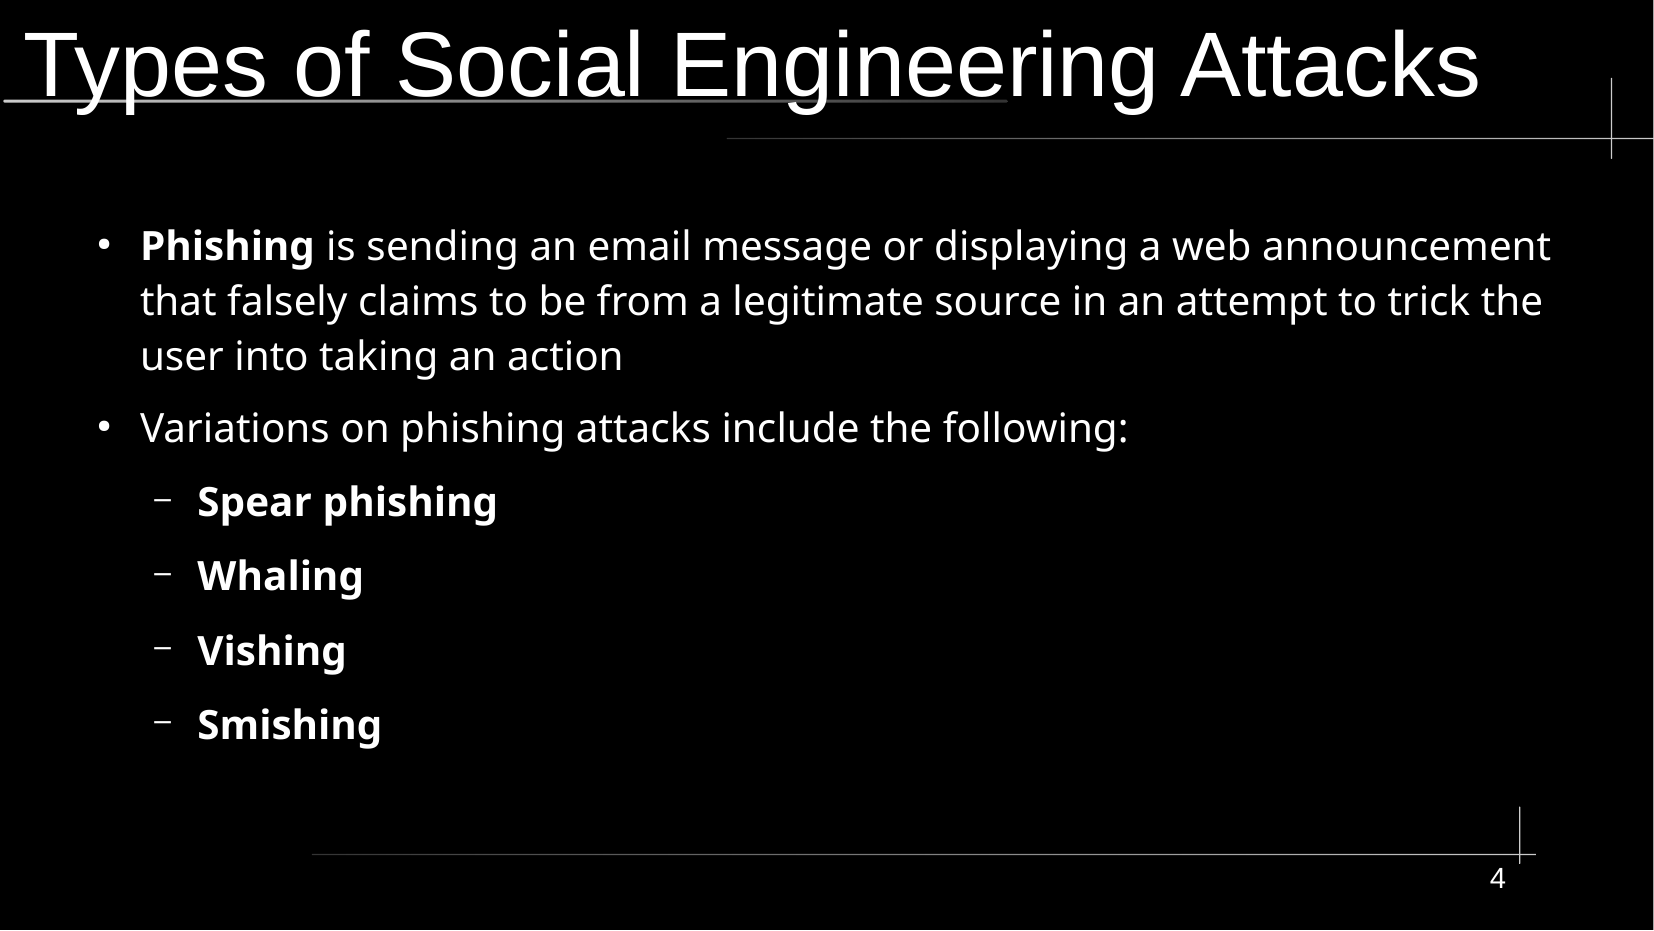

# Types of Social Engineering Attacks
Phishing is sending an email message or displaying a web announcement that falsely claims to be from a legitimate source in an attempt to trick the user into taking an action
Variations on phishing attacks include the following:
Spear phishing
Whaling
Vishing
Smishing
4